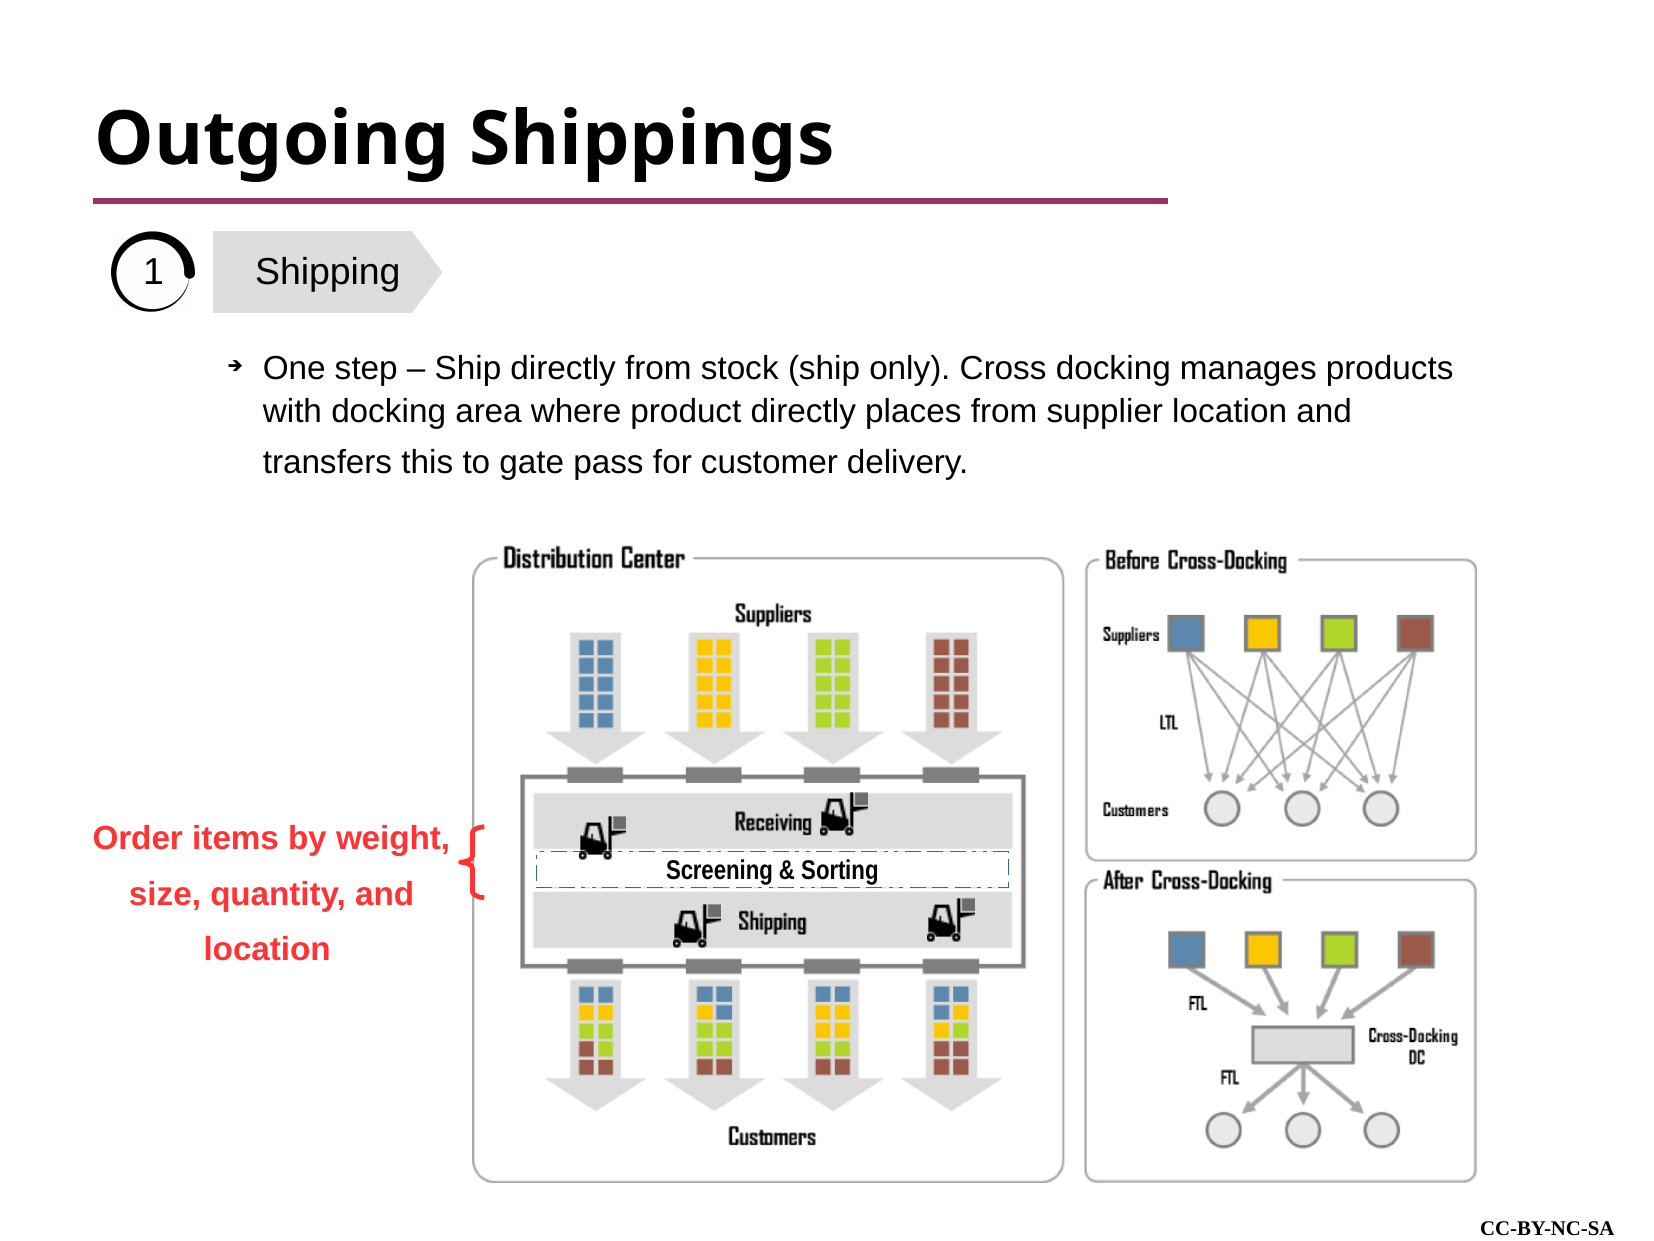

# Outgoing Shippings
1
Shipping
One step – Ship directly from stock (ship only). Cross docking manages products with docking area where product directly places from supplier location and transfers this to gate pass for customer delivery.
Order items by weight, size, quantity, and location
Screening & Sorting